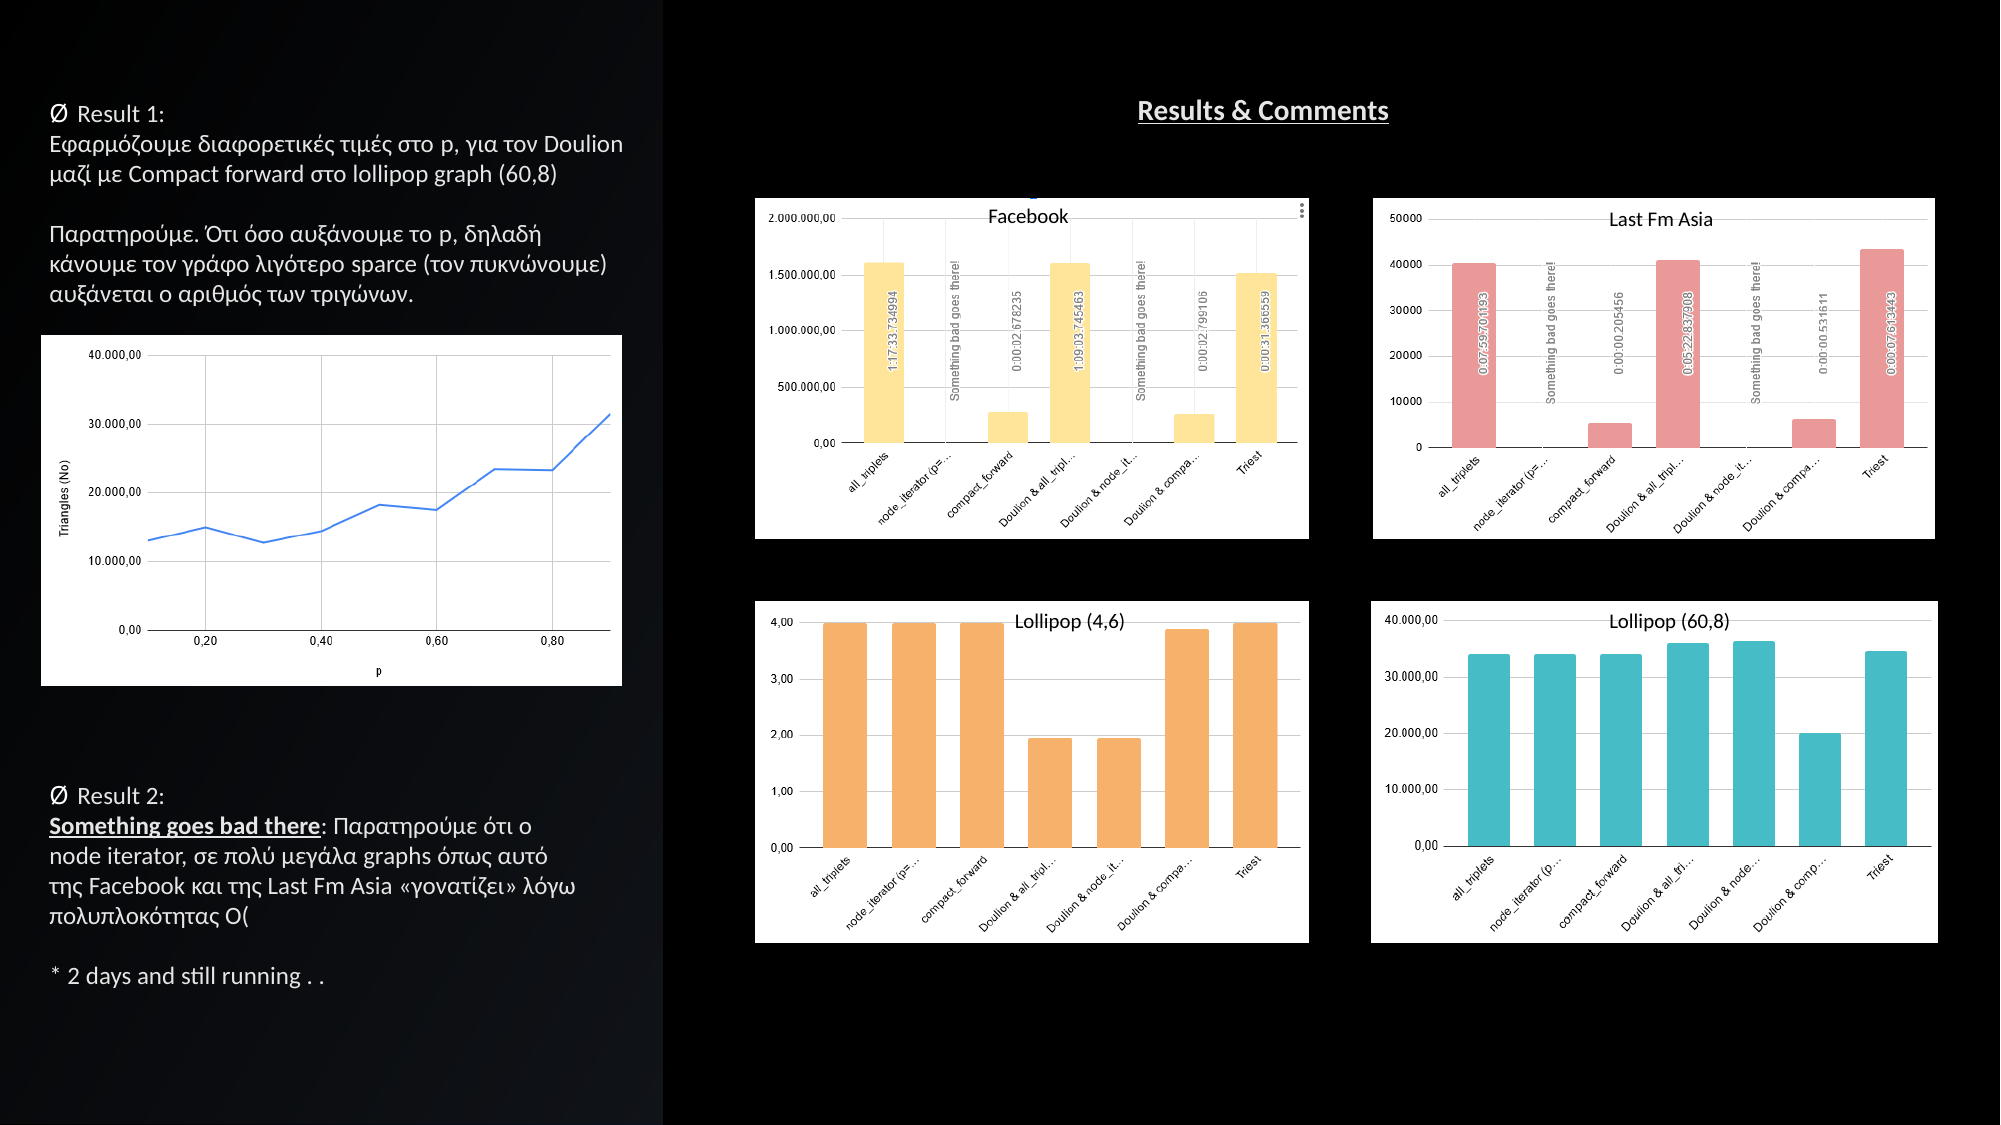

Results & Comments
Result 1:
Εφαρμόζουμε διαφορετικές τιμές στο p, για τον Doulion μαζί με Compact forward στο lollipop graph (60,8)
Παρατηρούμε. Ότι όσο αυξάνουμε το p, δηλαδή κάνουμε τον γράφο λιγότερο sparce (τον πυκνώνουμε) αυξάνεται ο αριθμός των τριγώνων.
Facebook
Last Fm Asia
Lollipop (4,6)
Lollipop (60,8)
Result 2:
Something goes bad there: Παρατηρούμε ότι ο node iterator, σε πολύ μεγάλα graphs όπως αυτό της Facebook και της Last Fm Asia «γονατίζει» λόγω πολυπλοκότητας Ο(
* 2 days and still running . .